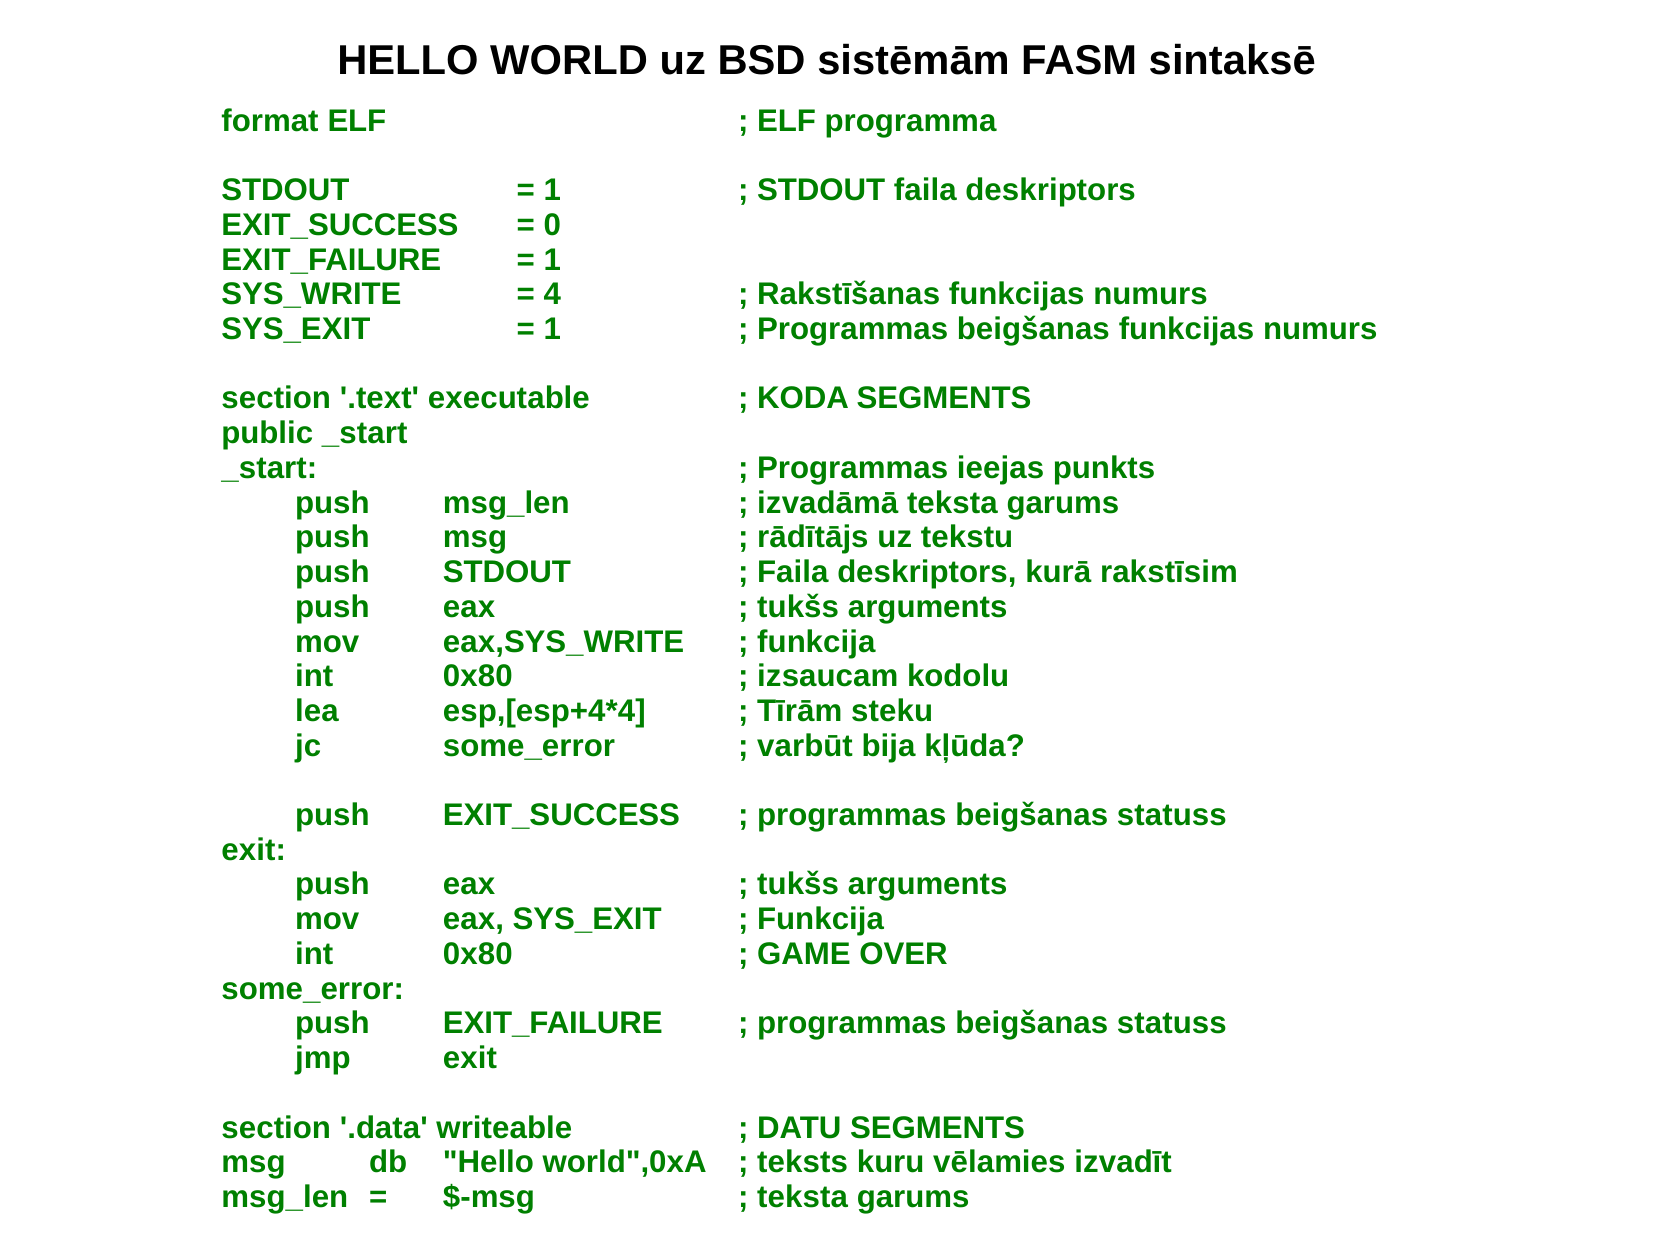

HELLO WORLD uz BSD sistēmām FASM sintaksē
format ELF					; ELF programma
STDOUT			= 1			; STDOUT faila deskriptors
EXIT_SUCCESS	= 0
EXIT_FAILURE		= 1
SYS_WRITE		= 4			; Rakstīšanas funkcijas numurs
SYS_EXIT		= 1			; Programmas beigšanas funkcijas numurs
section '.text' executable		; KODA SEGMENTS
public _start
_start:						; Programmas ieejas punkts
	push	msg_len			; izvadāmā teksta garums
	push	msg				; rādītājs uz tekstu
	push	STDOUT			; Faila deskriptors, kurā rakstīsim
	push	eax				; tukšs arguments
	mov		eax,SYS_WRITE	; funkcija
	int		0x80				; izsaucam kodolu
	lea		esp,[esp+4*4]		; Tīrām steku
	jc		some_error		; varbūt bija kļūda?
	push	EXIT_SUCCESS	; programmas beigšanas statuss
exit:
	push	eax				; tukšs arguments
	mov		eax, SYS_EXIT		; Funkcija
	int		0x80				; GAME OVER
some_error:
	push	EXIT_FAILURE		; programmas beigšanas statuss
	jmp		exit
section '.data' writeable			; DATU SEGMENTS
msg 		db	"Hello world",0xA	; teksts kuru vēlamies izvadīt
msg_len 	=	$-msg			; teksta garums